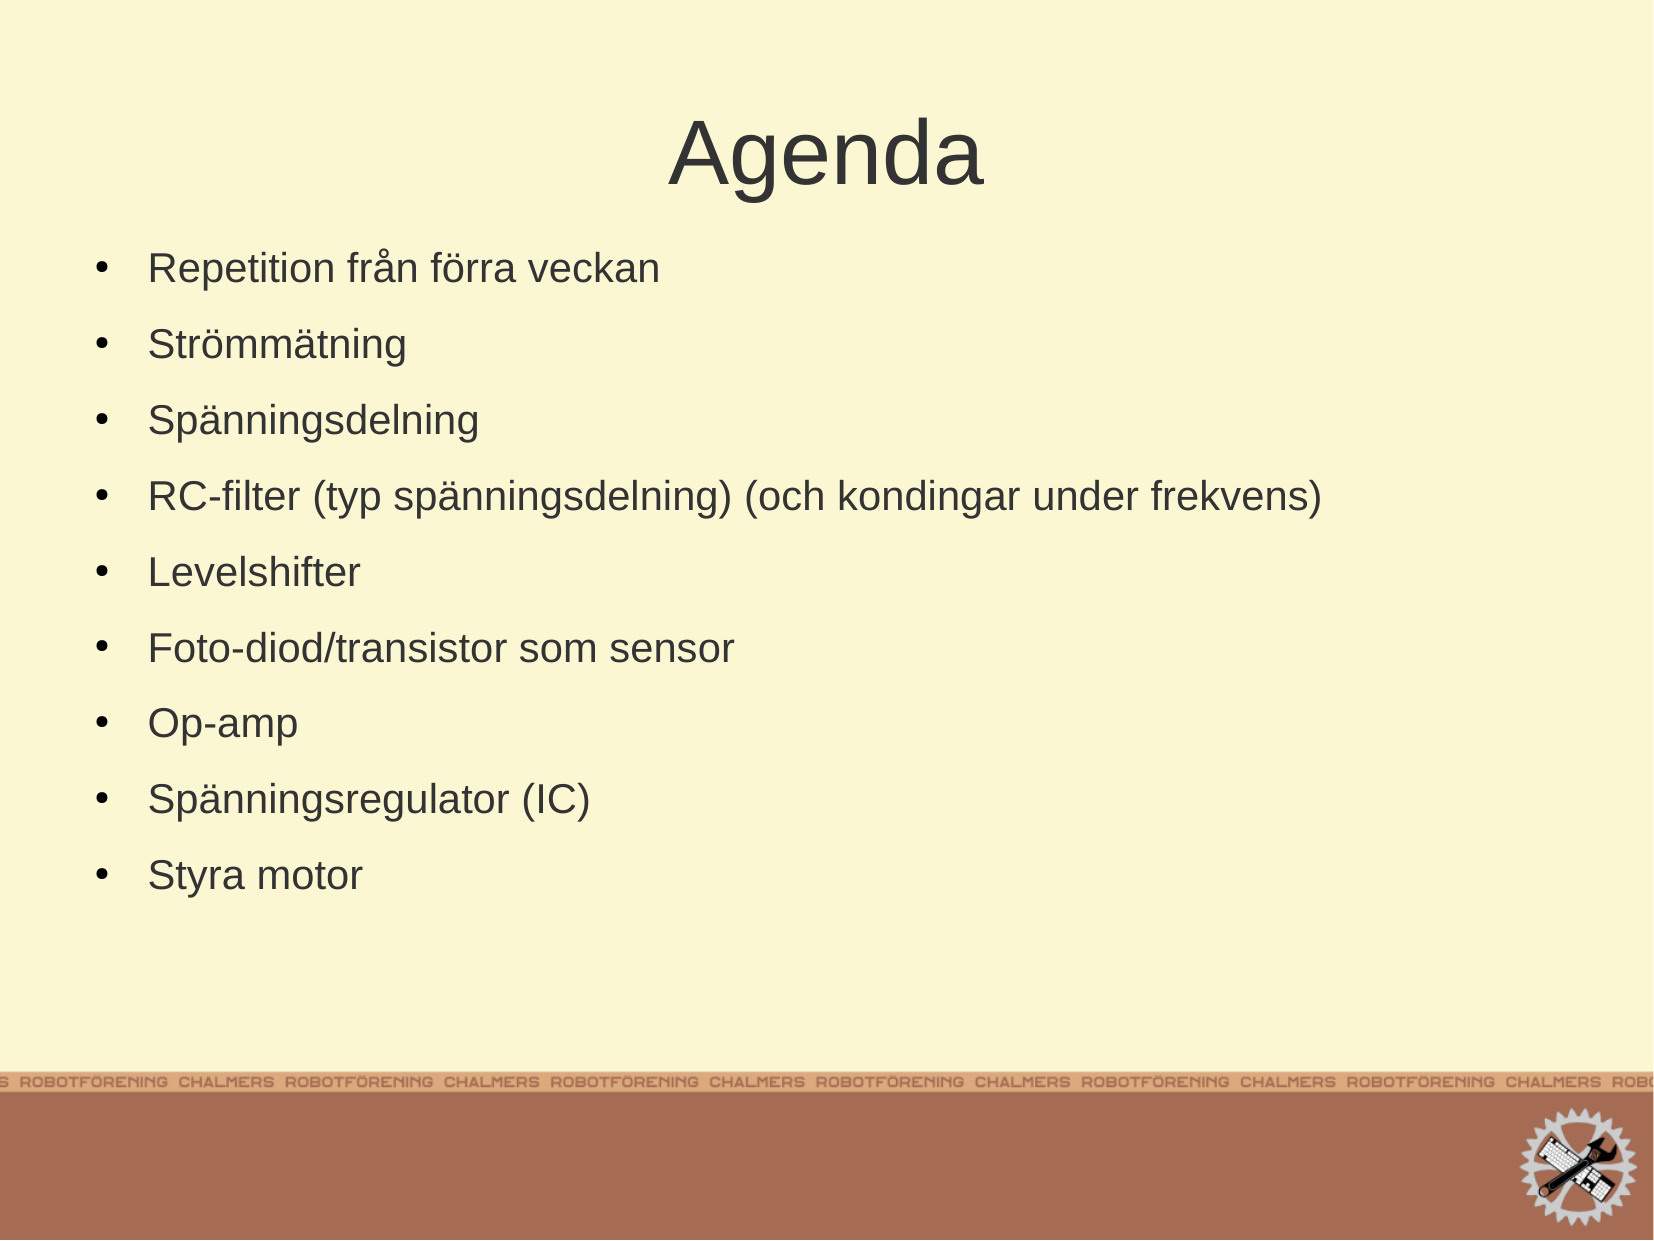

# Agenda
Repetition från förra veckan
Strömmätning
Spänningsdelning
RC-filter (typ spänningsdelning) (och kondingar under frekvens)
Levelshifter
Foto-diod/transistor som sensor
Op-amp
Spänningsregulator (IC)
Styra motor